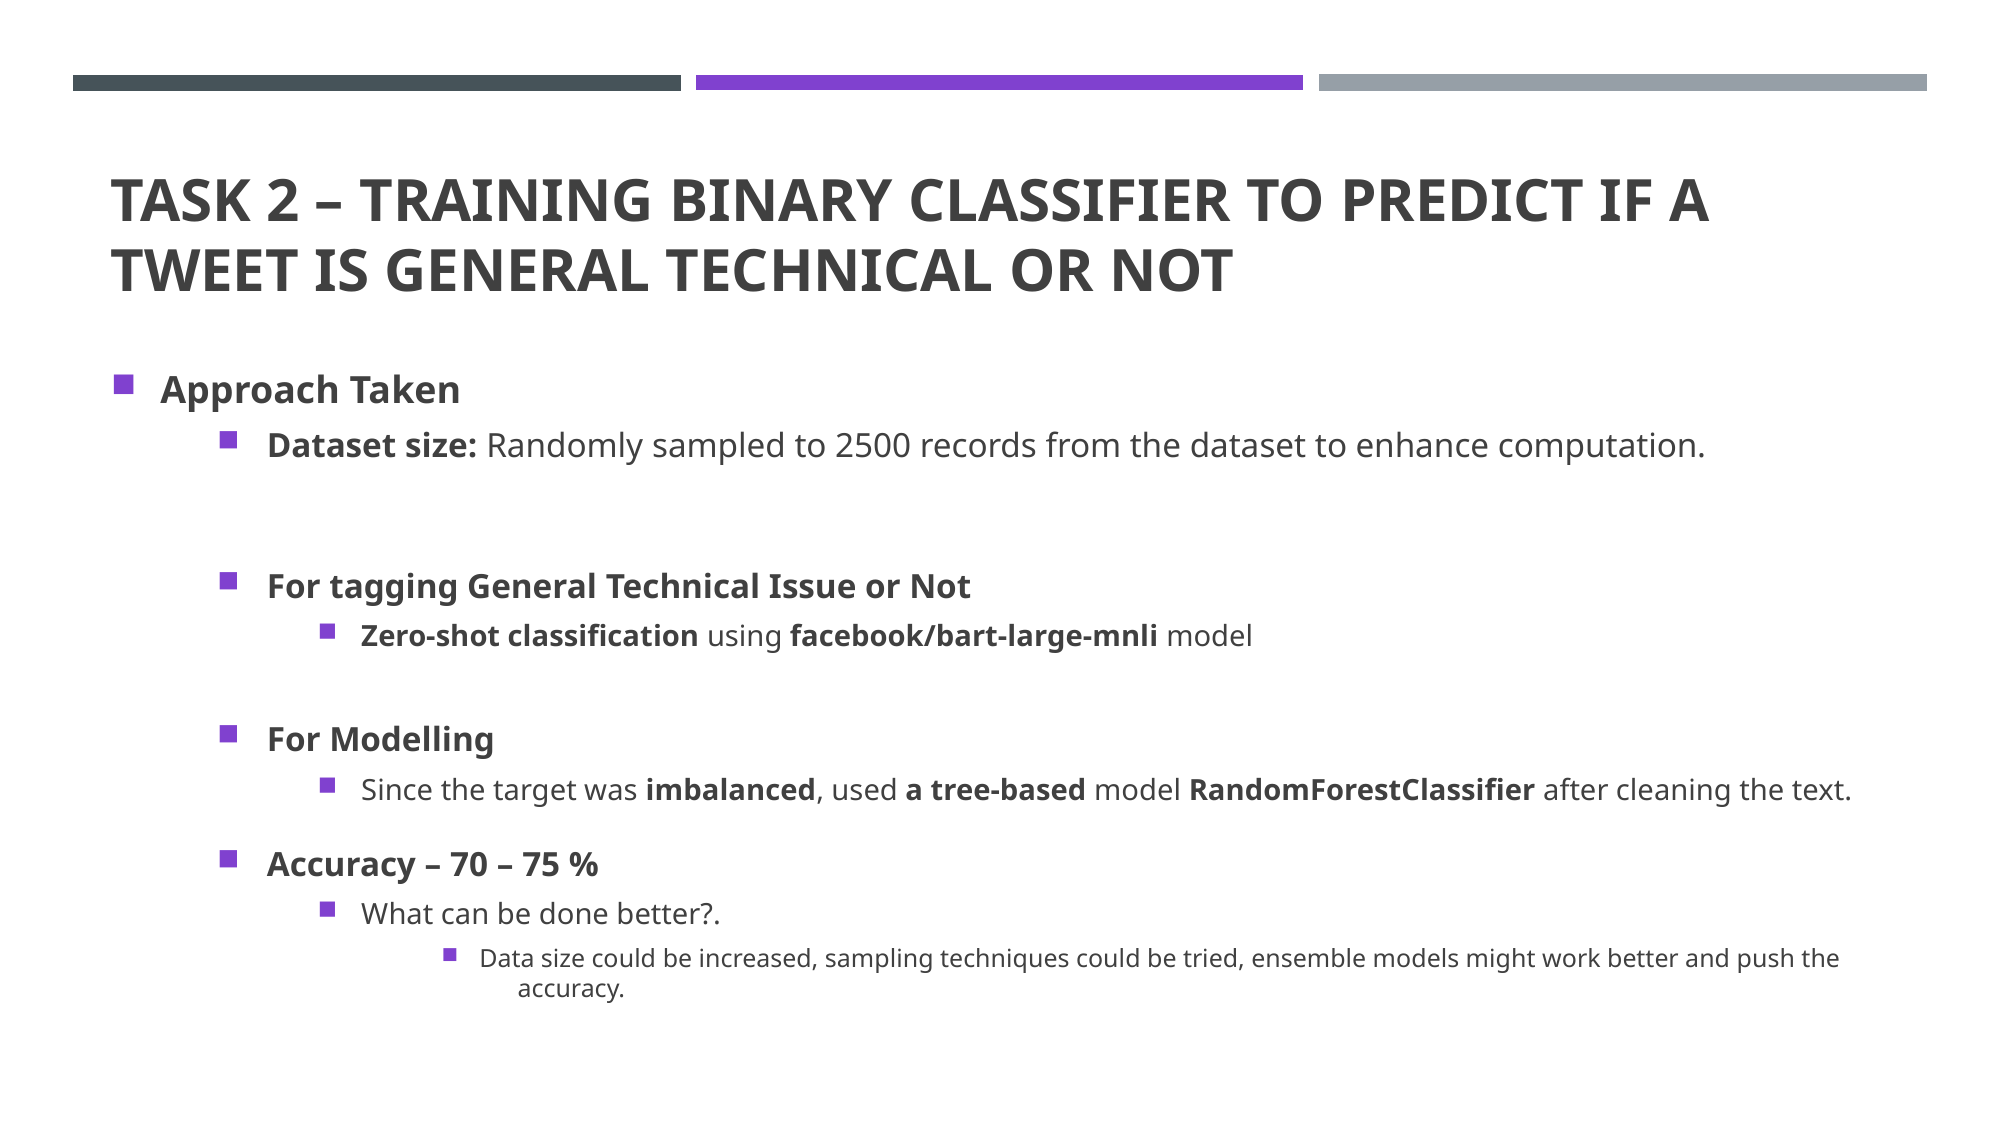

# Task 2 – Training binary classifier to predict if a tweet is general technical or not
Approach Taken
Dataset size: Randomly sampled to 2500 records from the dataset to enhance computation.
For tagging General Technical Issue or Not
Zero-shot classification using facebook/bart-large-mnli model
For Modelling
Since the target was imbalanced, used a tree-based model RandomForestClassifier after cleaning the text.
Accuracy – 70 – 75 %
What can be done better?.
Data size could be increased, sampling techniques could be tried, ensemble models might work better and push the accuracy.